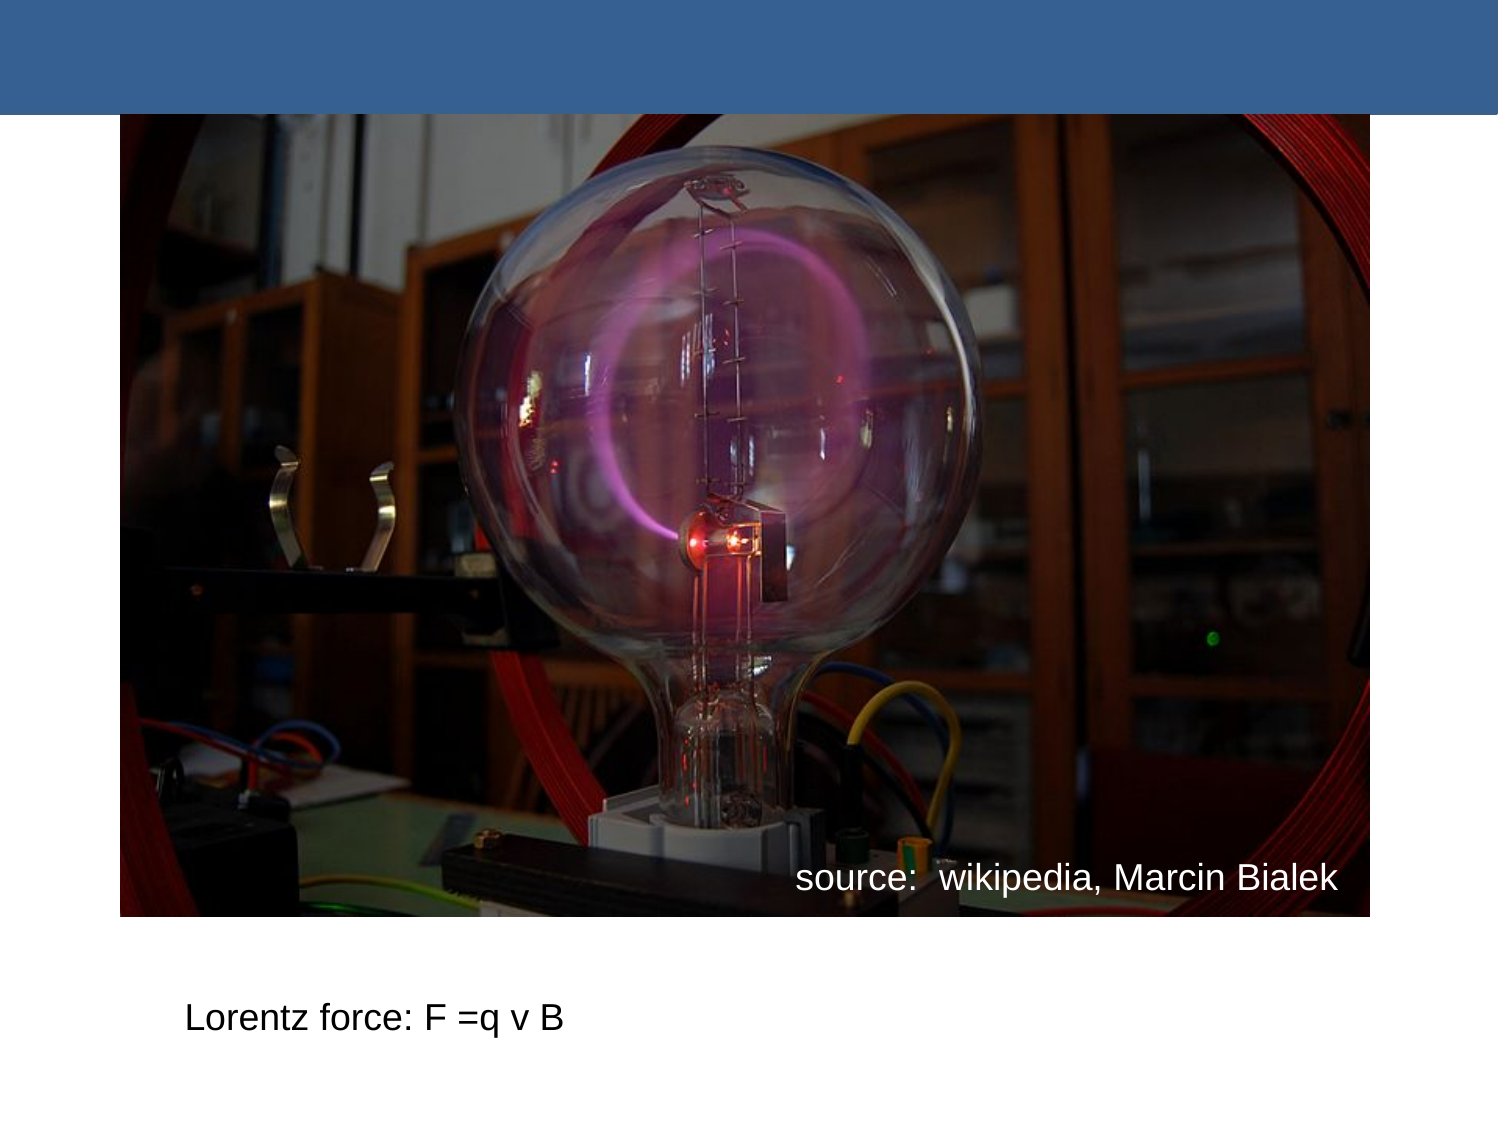

source: wikipedia, Marcin Bialek
Lorentz force: F =q v B